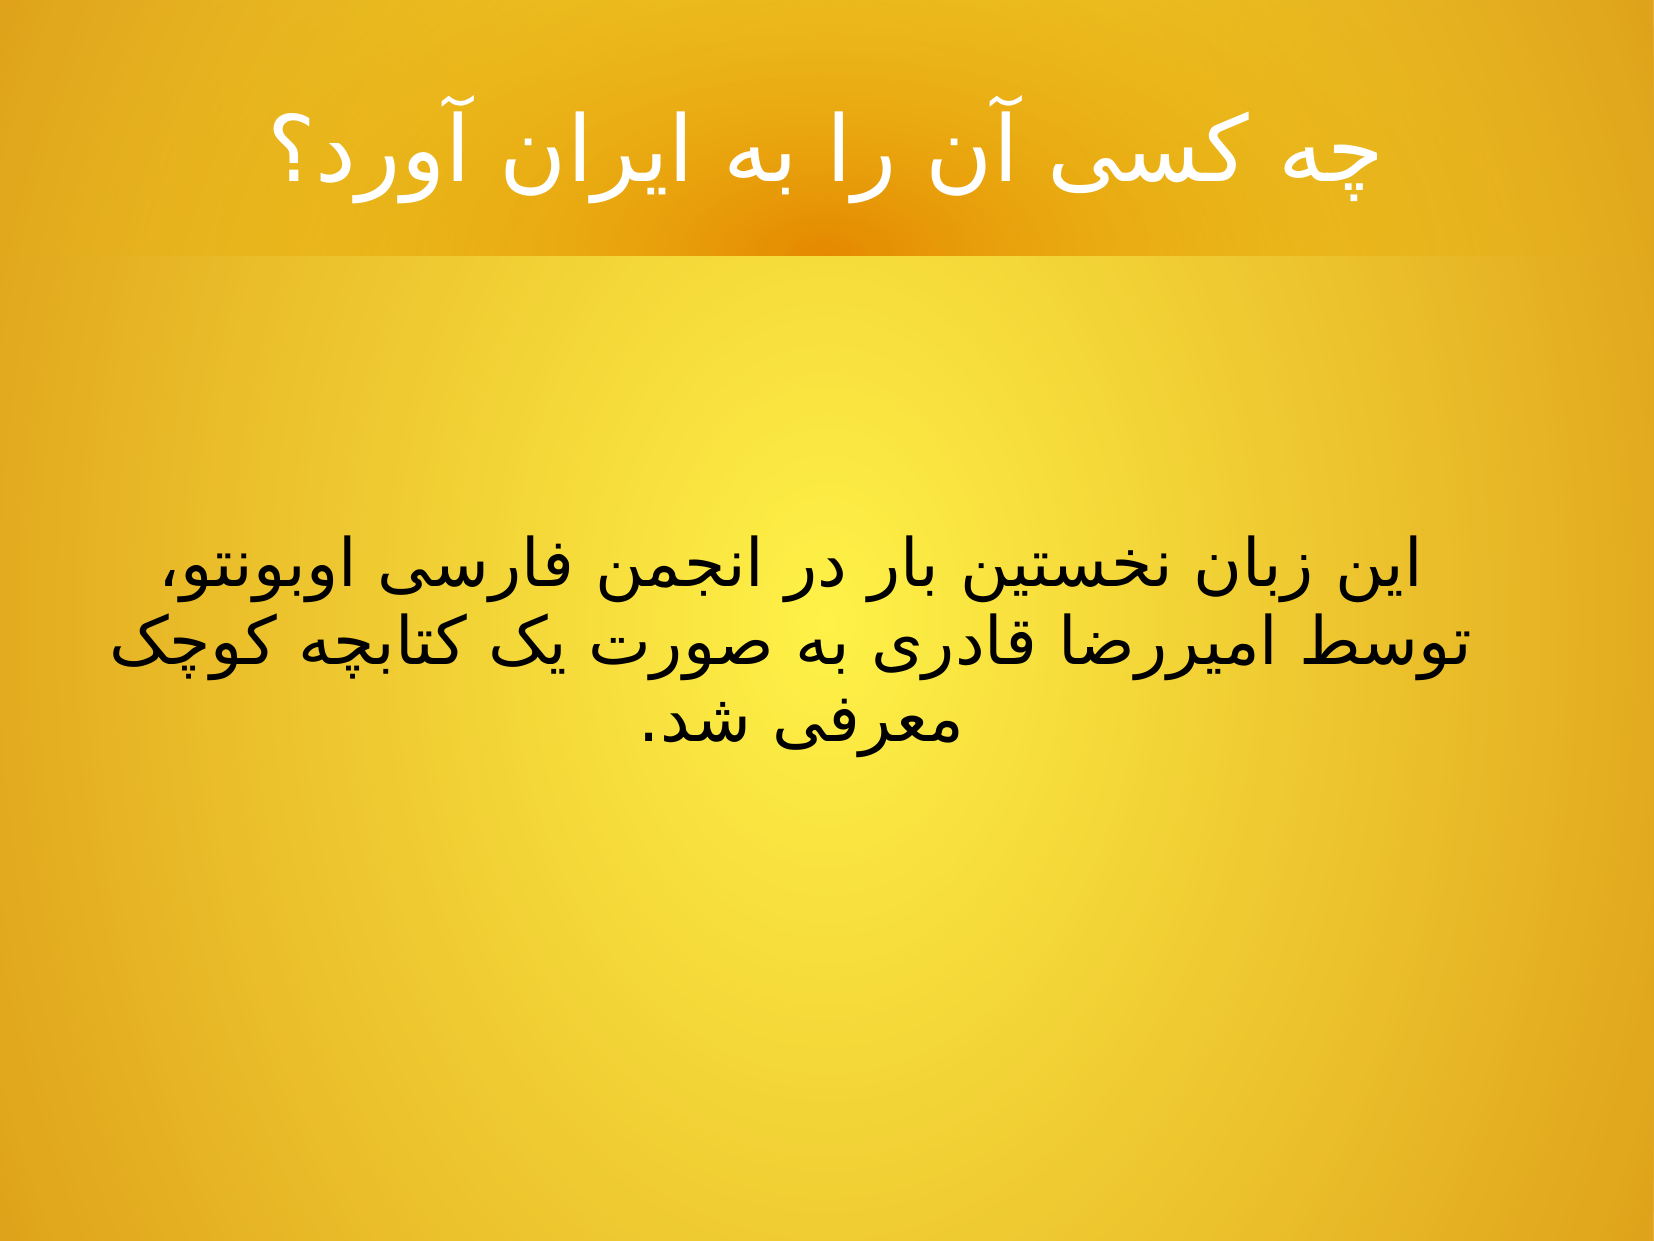

# چه کسی آن را به ایران آورد؟
این زبان نخستین بار در انجمن فارسی اوبونتو، توسط امیررضا قادری به صورت یک کتابچه کوچک معرفی شد.